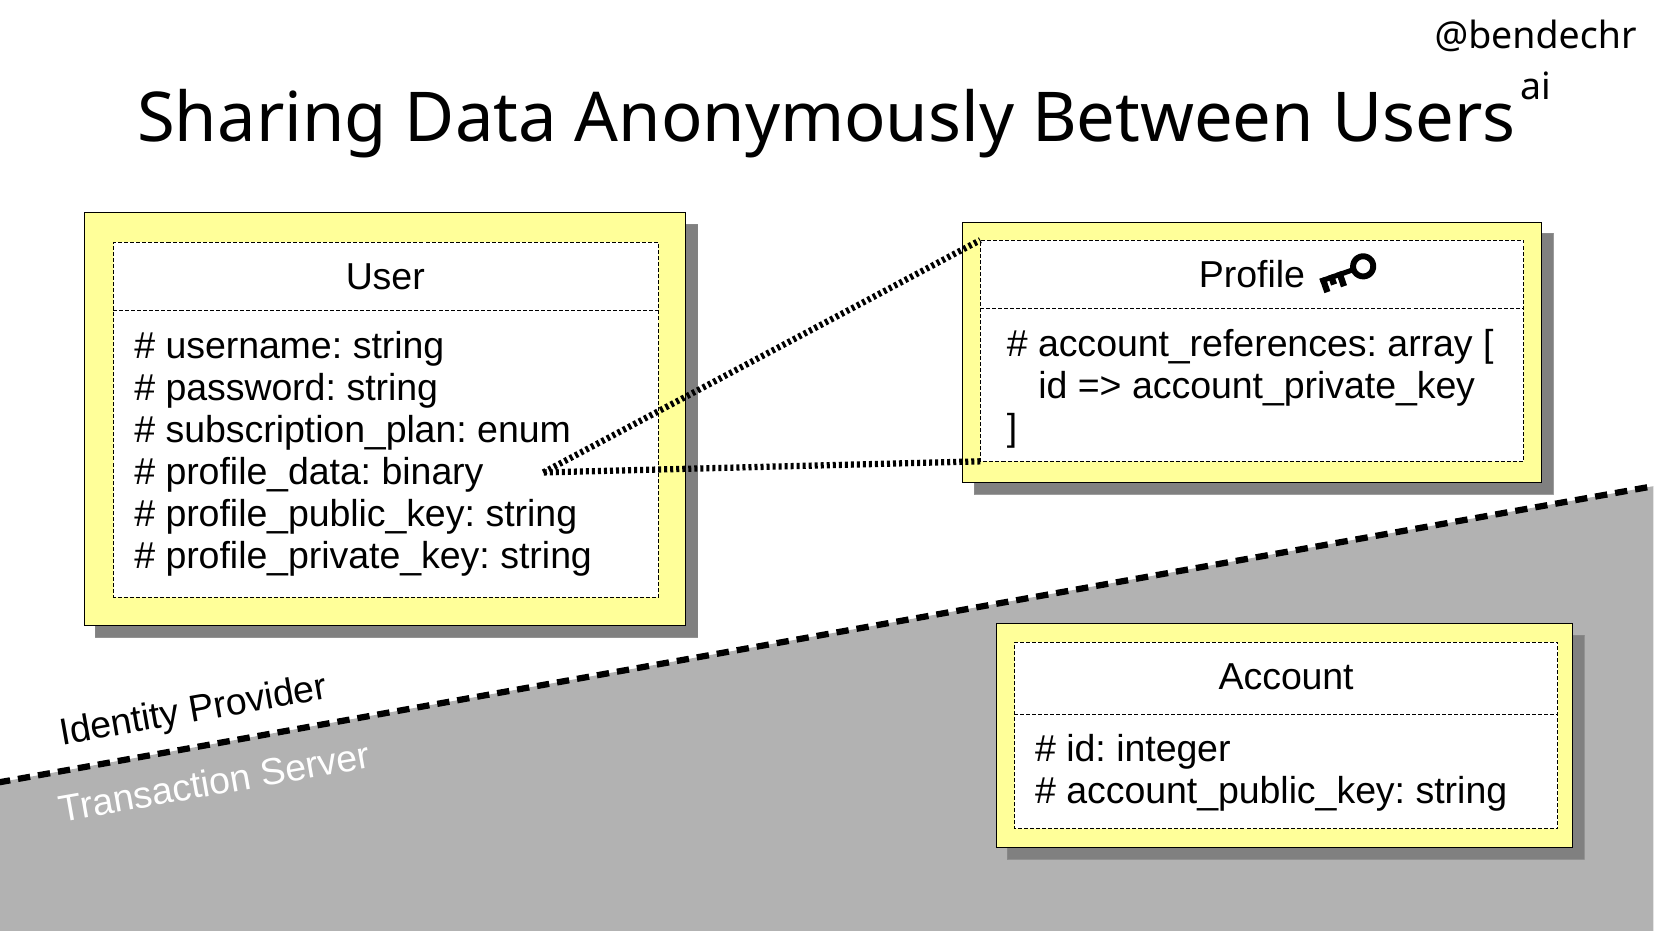

# Sharing Data Anonymously Between Users
User
Profile
# account_references: array [
 id => account_private_key
]
# username: string
# password: string
# subscription_plan: enum
# profile_data: binary
# profile_public_key: string
# profile_private_key: string
Identity Provider
Transaction Server
Account
# id: integer
# account_public_key: string